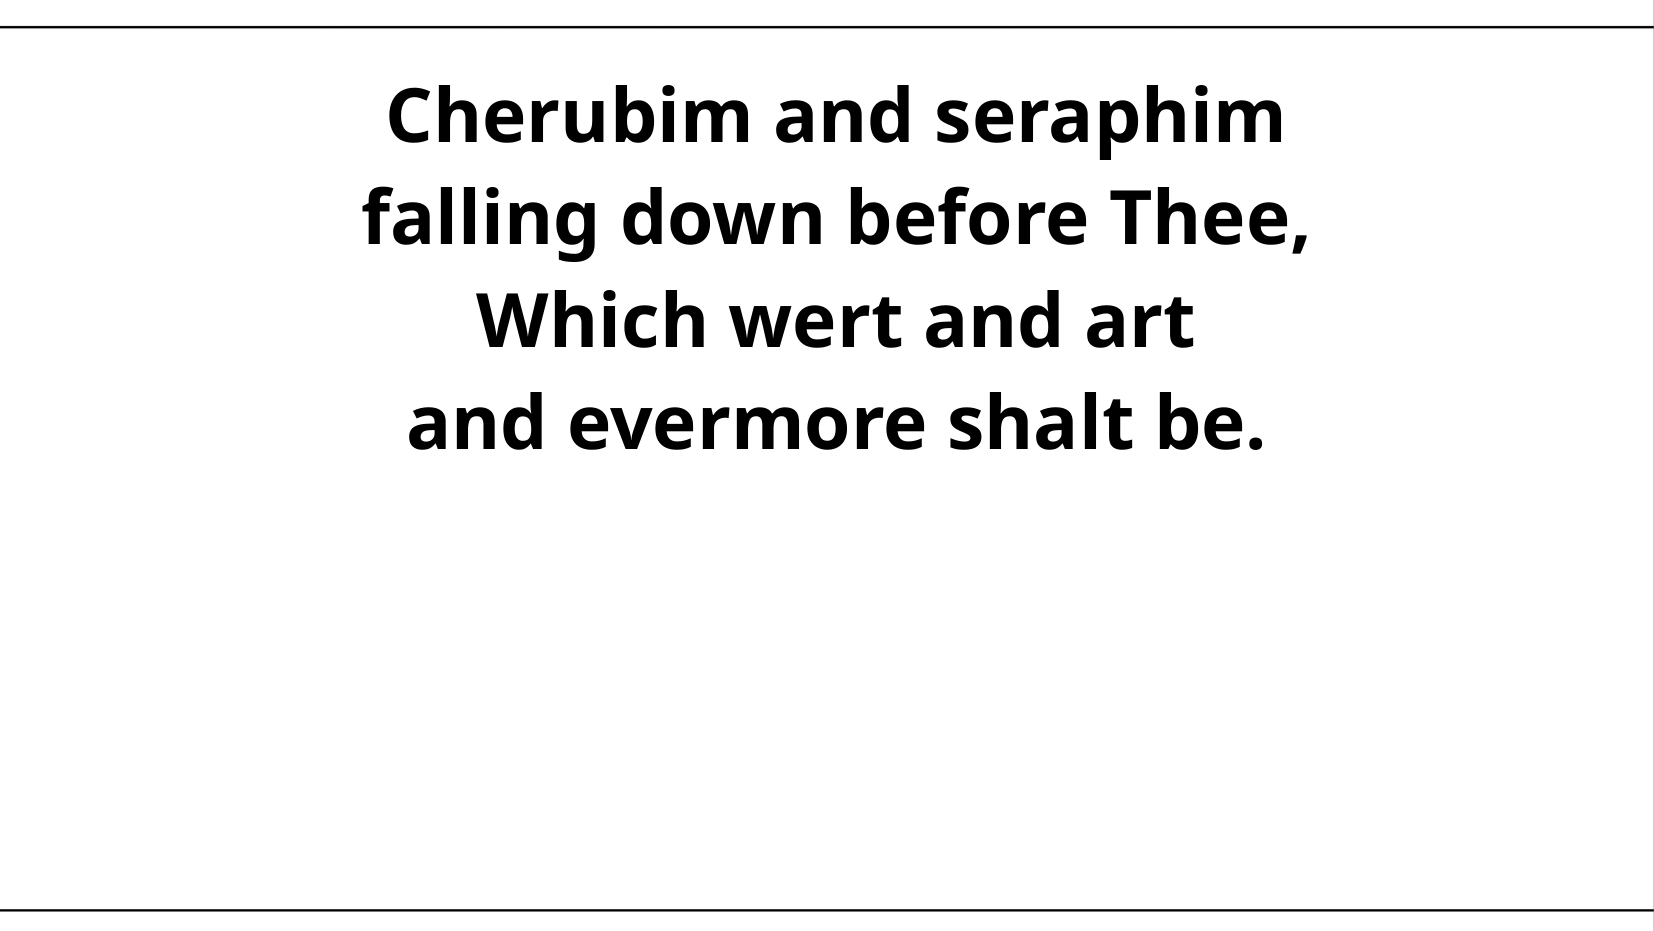

Cherubim and seraphim
falling down before Thee,
Which wert and art
and evermore shalt be.